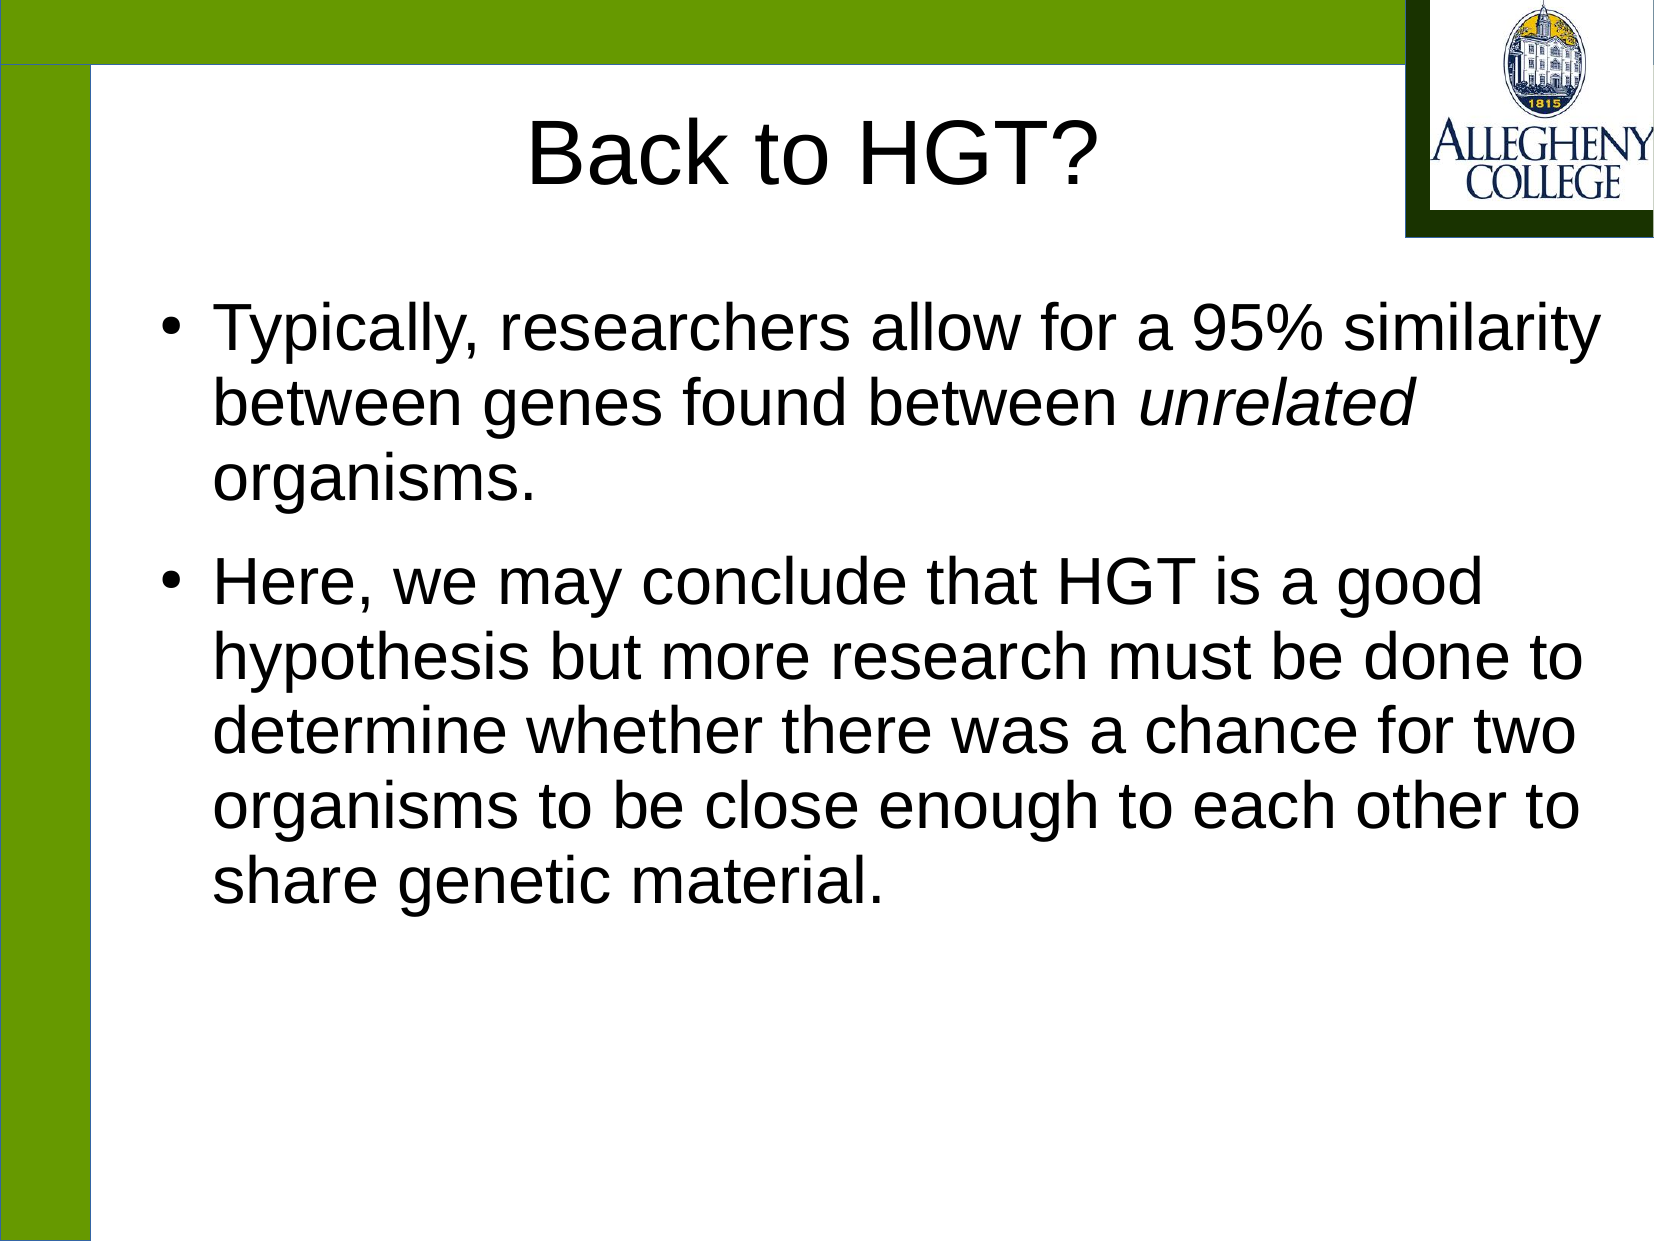

# Back to HGT?
Typically, researchers allow for a 95% similarity between genes found between unrelated organisms.
Here, we may conclude that HGT is a good hypothesis but more research must be done to determine whether there was a chance for two organisms to be close enough to each other to share genetic material.